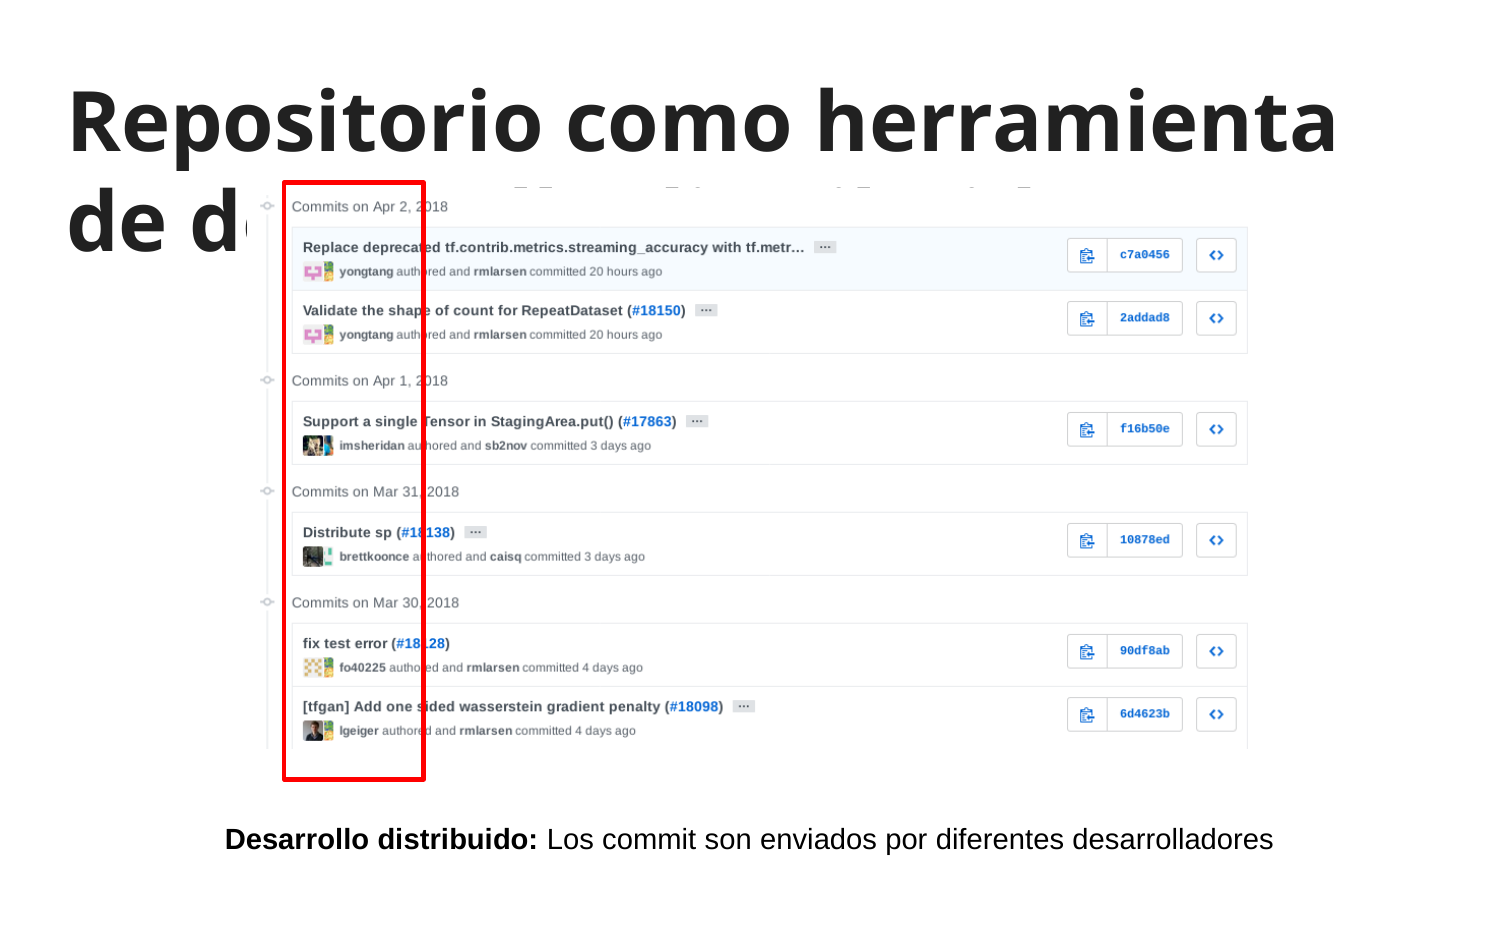

# Repositorio como herramienta de desarrollo distribuido
Desarrollo distribuido: Los commit son enviados por diferentes desarrolladores